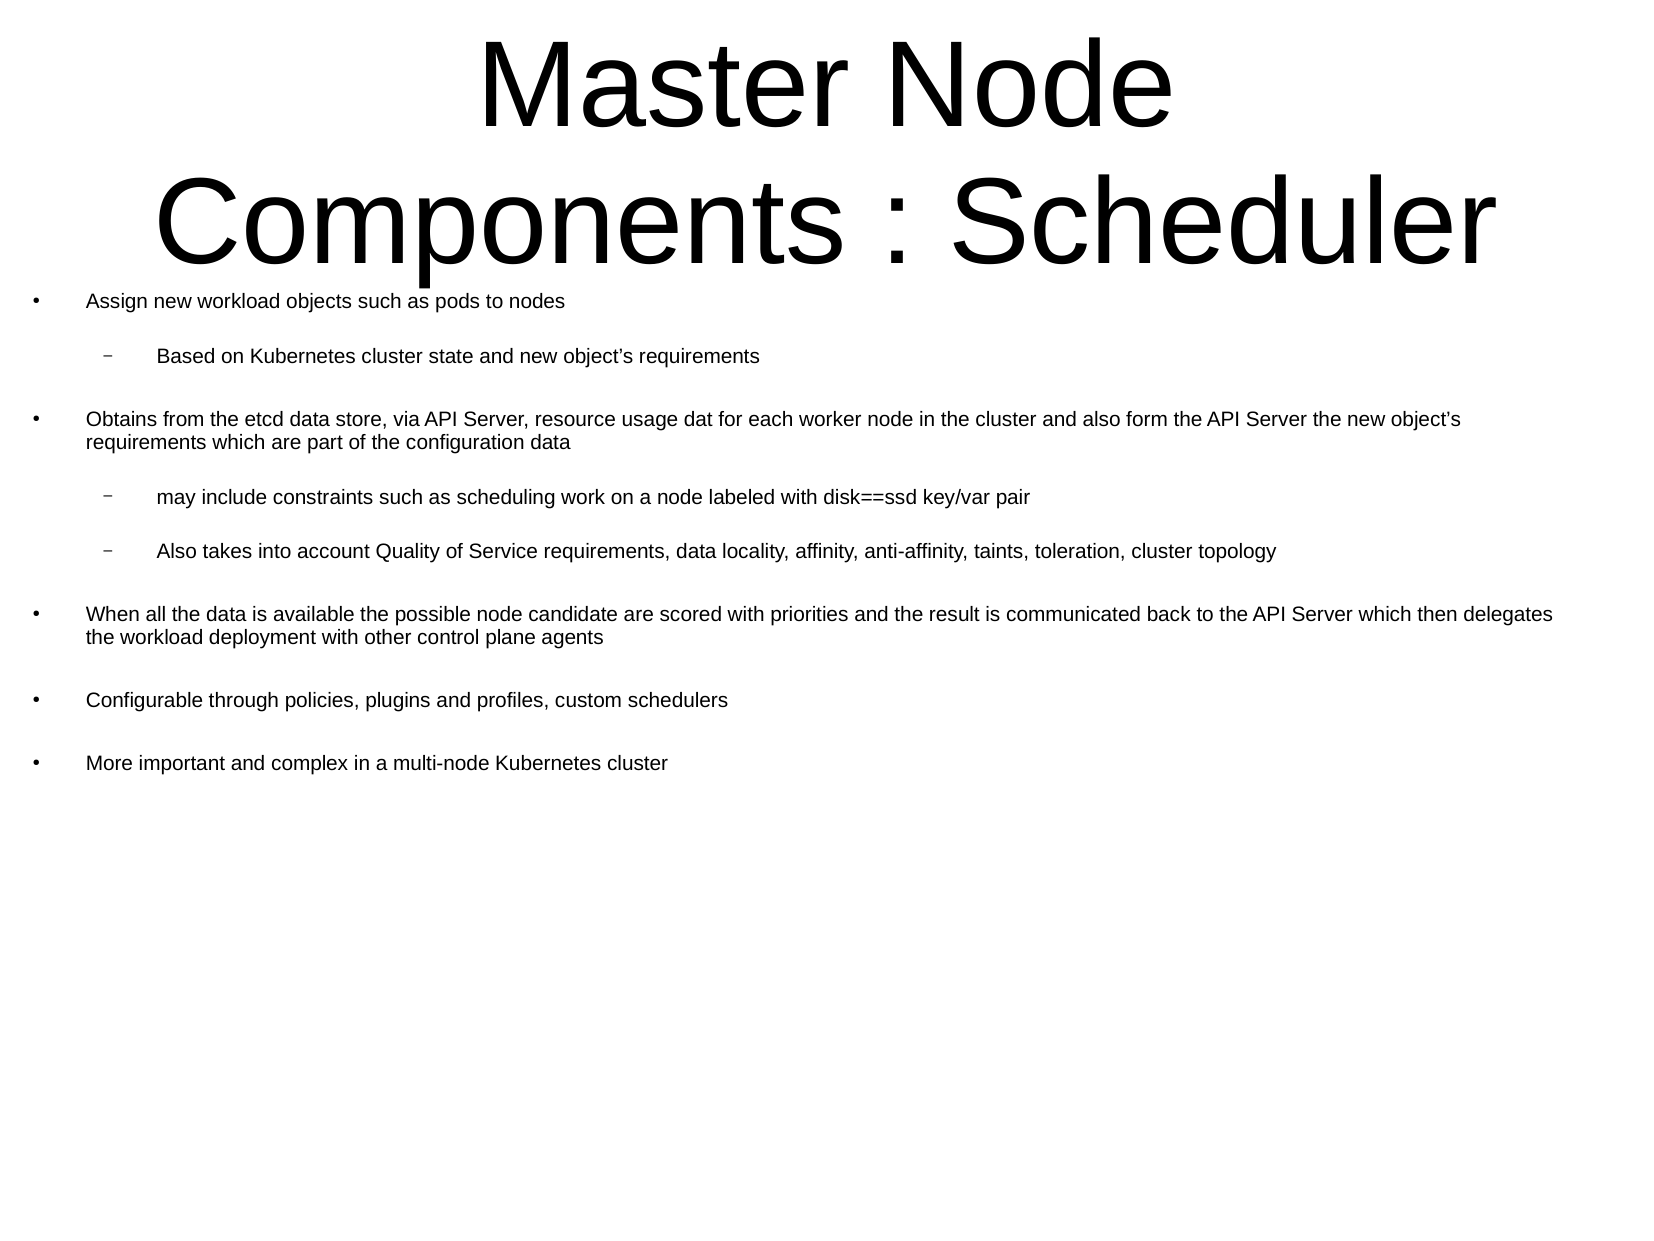

# Master Node Components : Scheduler
Assign new workload objects such as pods to nodes
Based on Kubernetes cluster state and new object’s requirements
Obtains from the etcd data store, via API Server, resource usage dat for each worker node in the cluster and also form the API Server the new object’s requirements which are part of the configuration data
may include constraints such as scheduling work on a node labeled with disk==ssd key/var pair
Also takes into account Quality of Service requirements, data locality, affinity, anti-affinity, taints, toleration, cluster topology
When all the data is available the possible node candidate are scored with priorities and the result is communicated back to the API Server which then delegates the workload deployment with other control plane agents
Configurable through policies, plugins and profiles, custom schedulers
More important and complex in a multi-node Kubernetes cluster